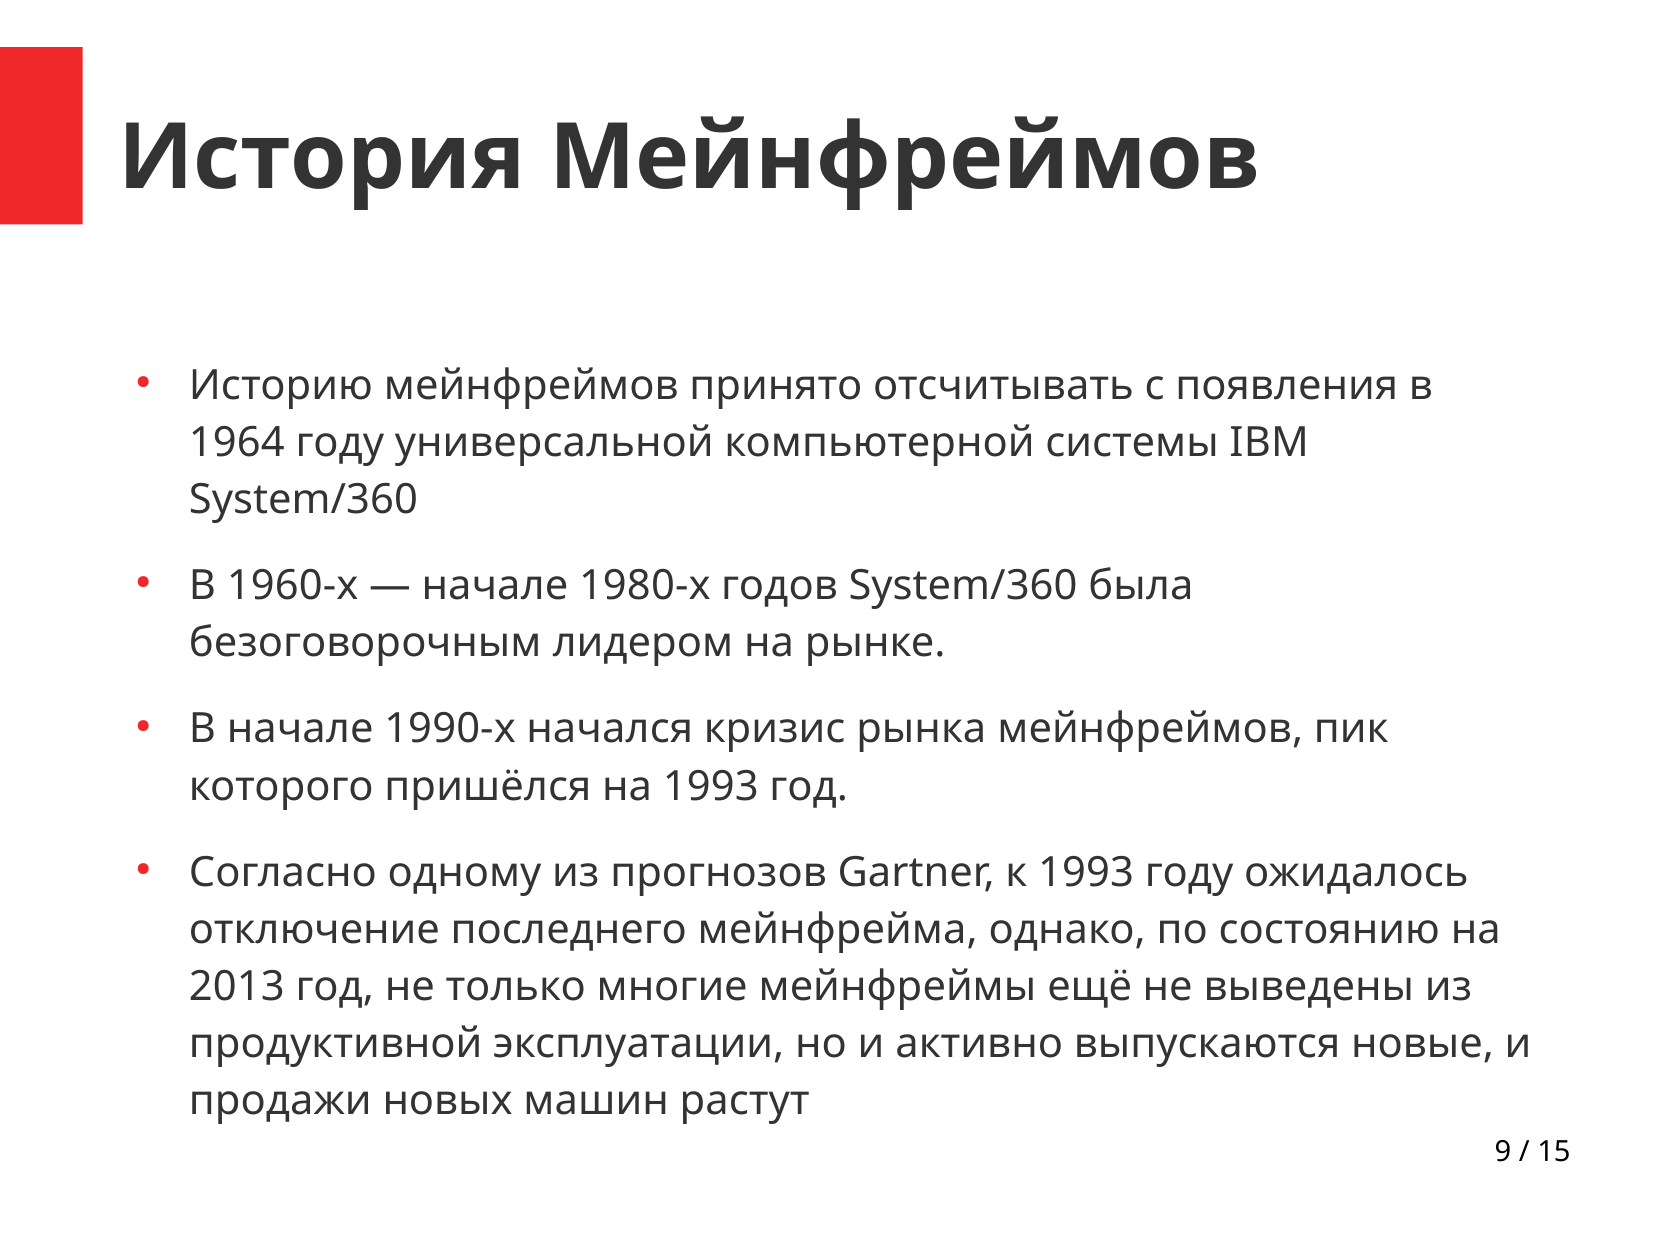

# История Мейнфреймов
Историю мейнфреймов принято отсчитывать с появления в 1964 году универсальной компьютерной системы IBM System/360
В 1960-х — начале 1980-х годов System/360 была безоговорочным лидером на рынке.
В начале 1990-х начался кризис рынка мейнфреймов, пик которого пришёлся на 1993 год.
Согласно одному из прогнозов Gartner, к 1993 году ожидалось отключение последнего мейнфрейма, однако, по состоянию на 2013 год, не только многие мейнфреймы ещё не выведены из продуктивной эксплуатации, но и активно выпускаются новые, и продажи новых машин растут
9